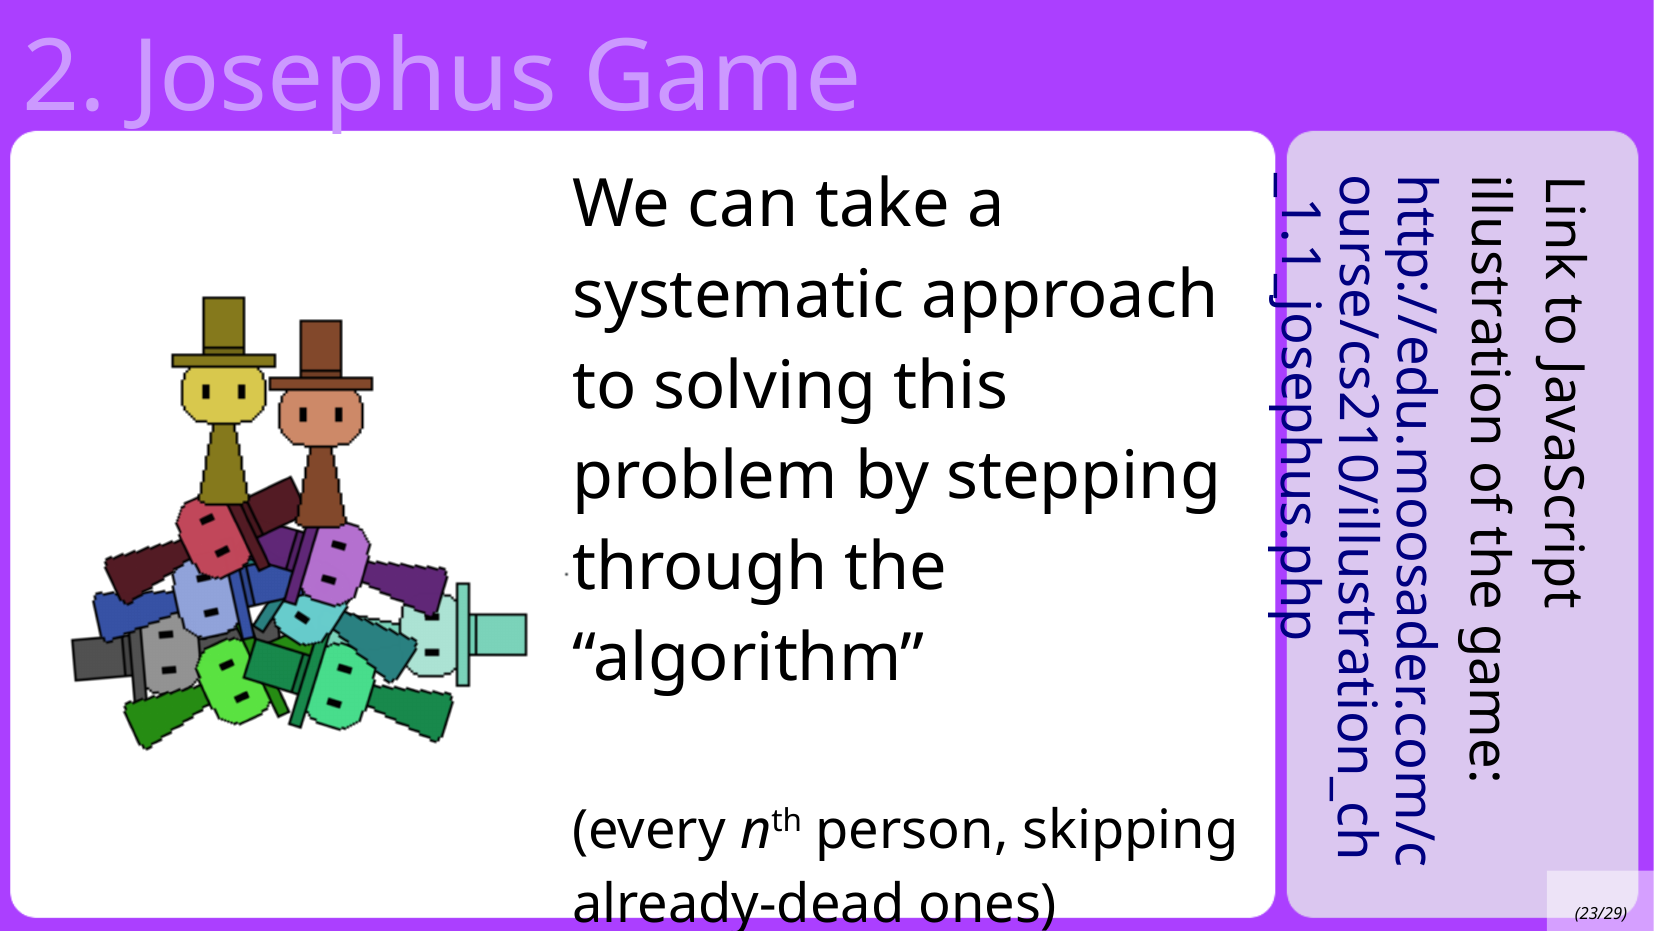

# 2. Josephus Game
We can take a systematic approach to solving this problem by stepping through the “algorithm”
(every nth person, skipping already-dead ones)
Link to JavaScript illustration of the game:
http://edu.moosader.com/course/cs210/illustration_ch_1.1_josephus.php